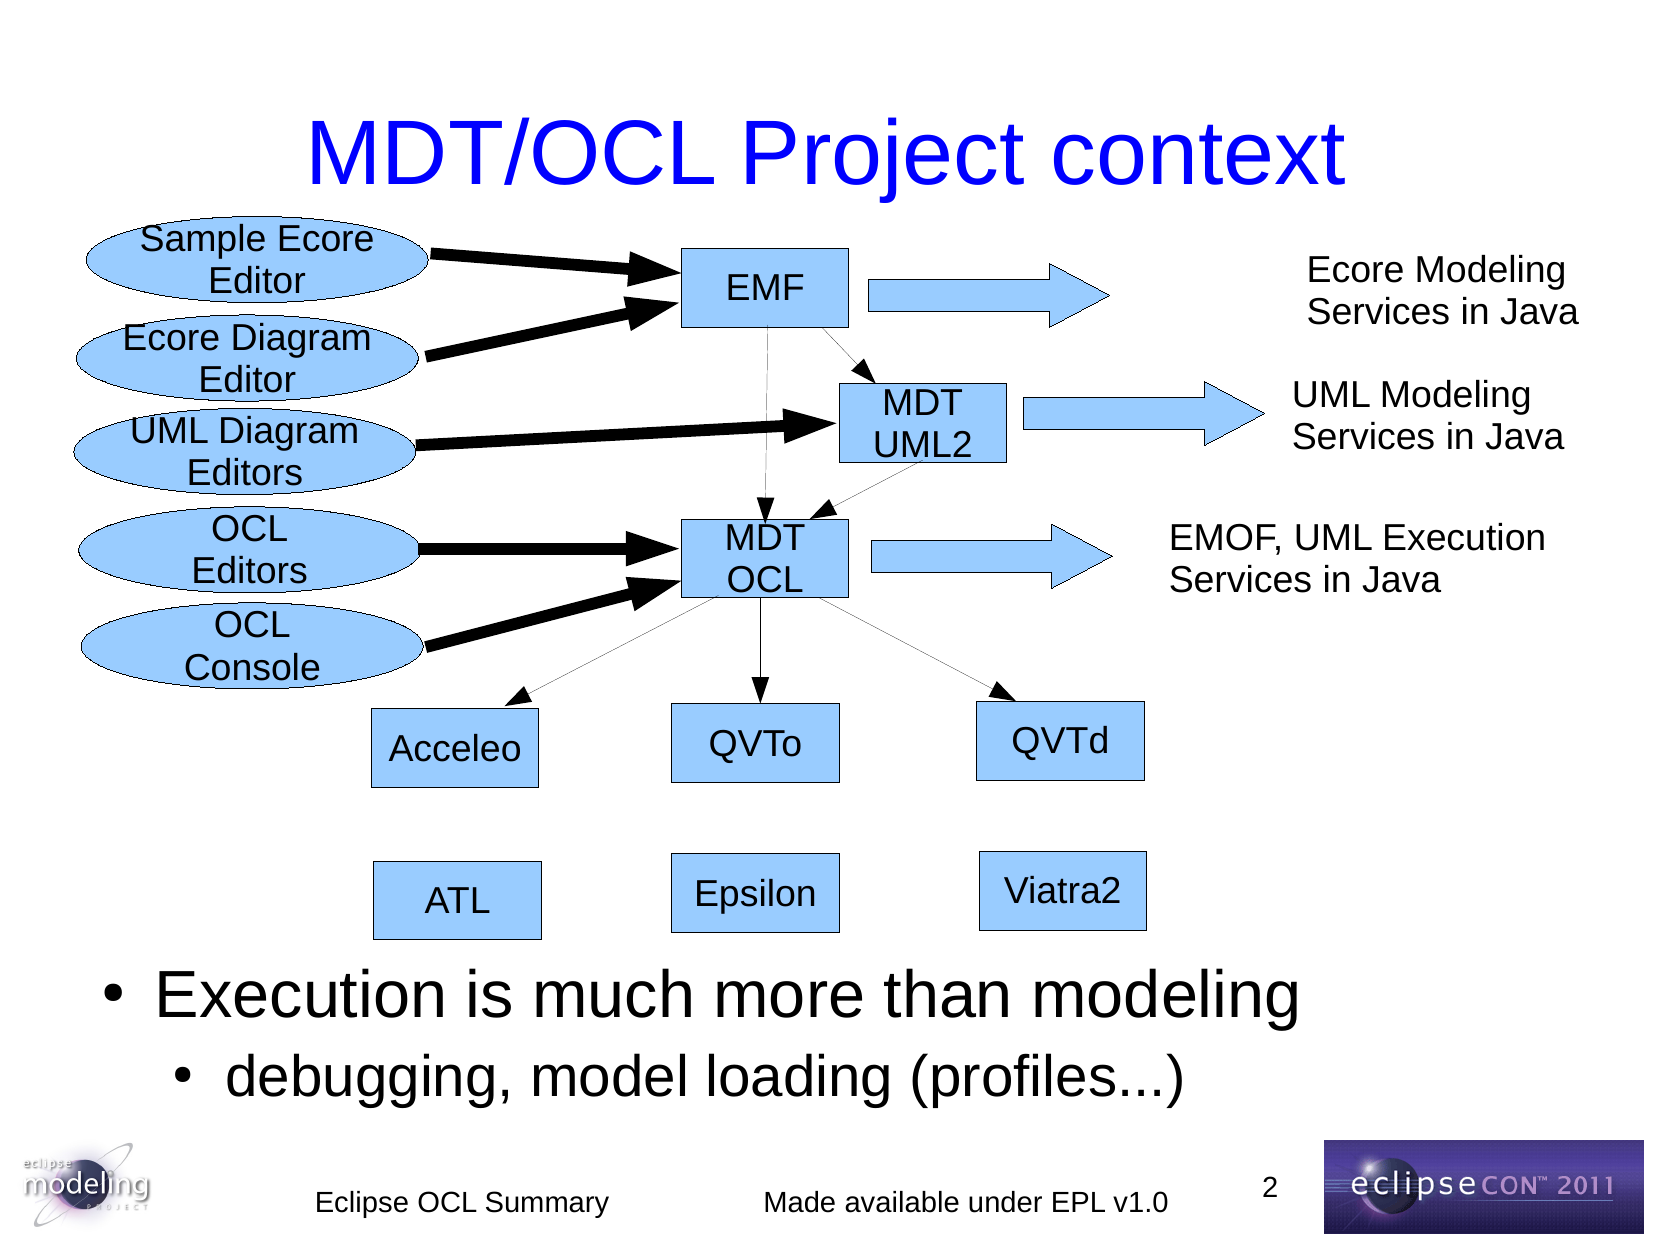

# MDT/OCL Project context
Sample Ecore
Editor
Ecore Modeling
Services in Java
EMF
Ecore Diagram
Editor
UML Modeling
Services in Java
MDT
UML2
UML Diagram
Editors
OCL
Editors
EMOF, UML Execution
Services in Java
MDT
OCL
OCL
Console
QVTd
QVTo
Acceleo
Viatra2
Epsilon
ATL
Execution is much more than modeling
debugging, model loading (profiles...)
2
Eclipse OCL Summary